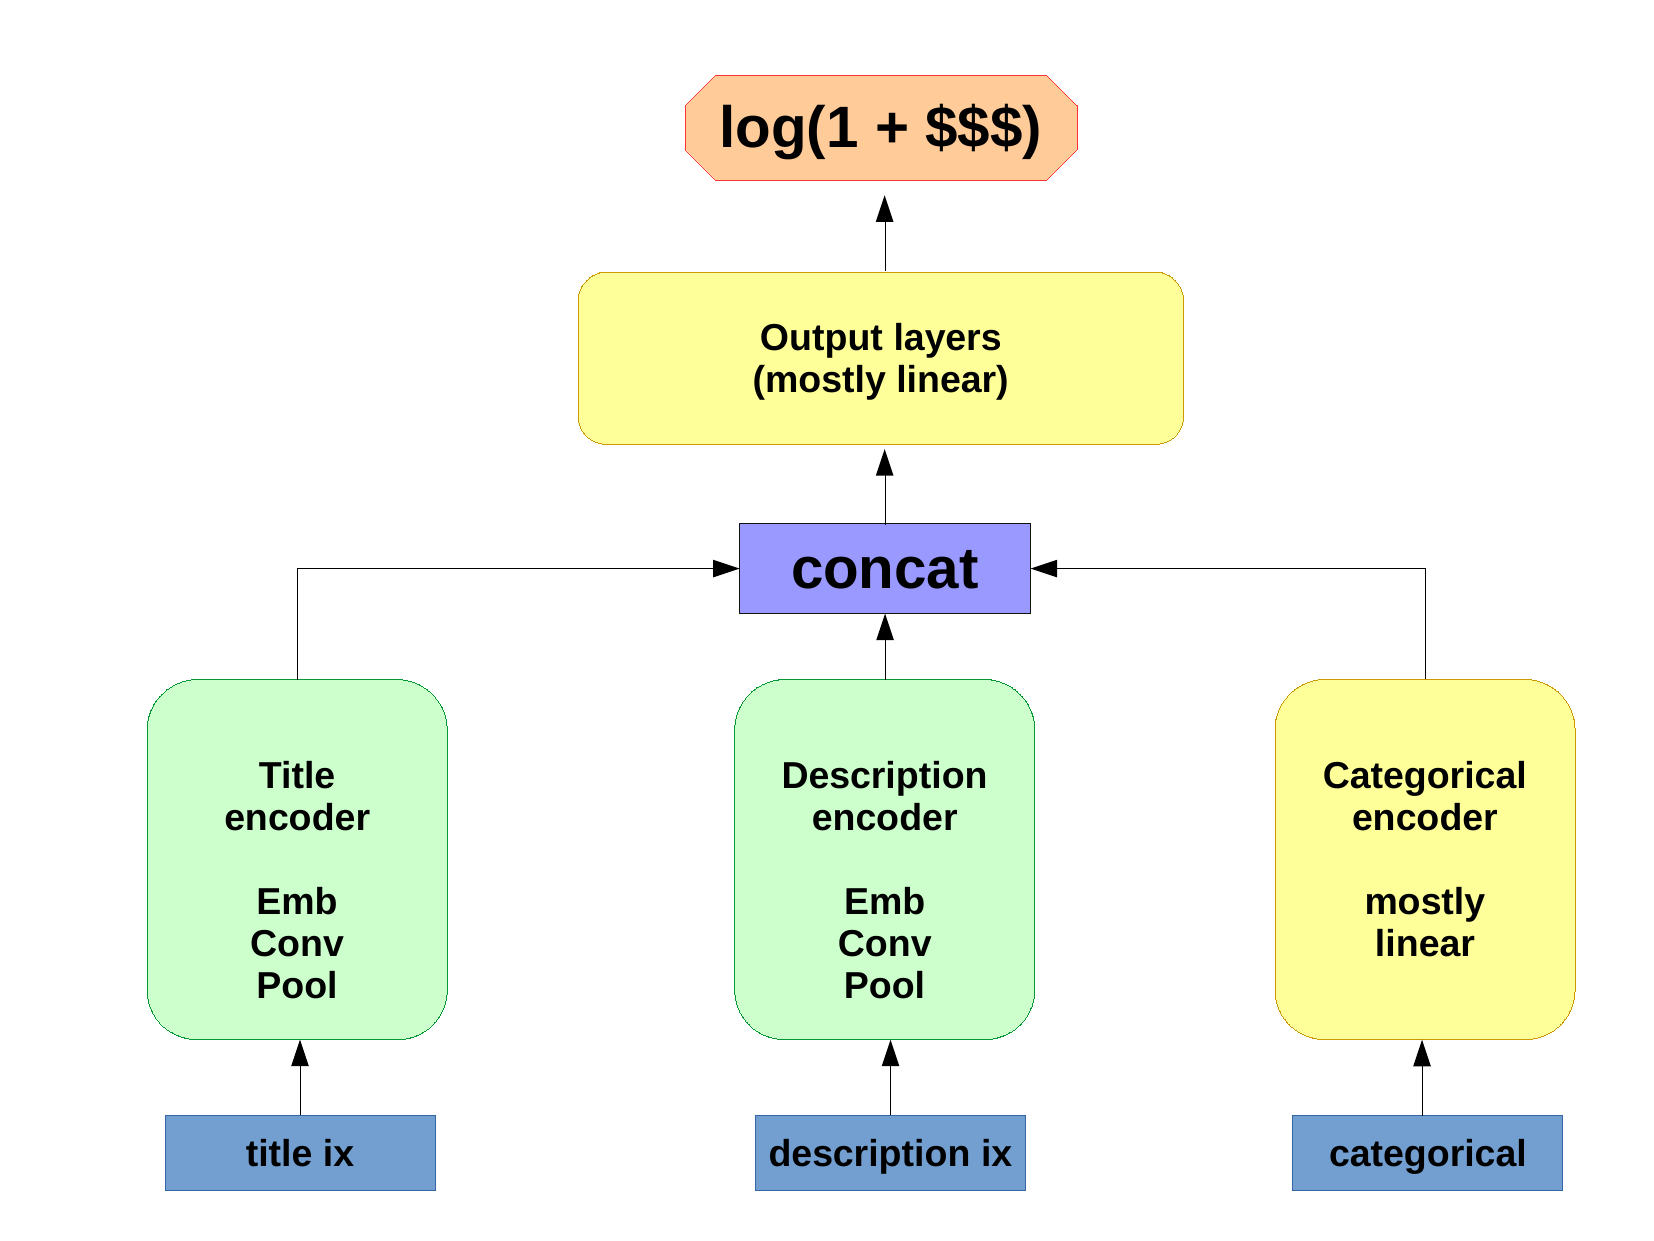

log(1 + $$$)
Output layers
(mostly linear)
concat
Categorical
encoder
mostly
linear
Description
encoder
Emb
Conv
Pool
Title
encoder
Emb
Conv
Pool
title ix
description ix
categorical